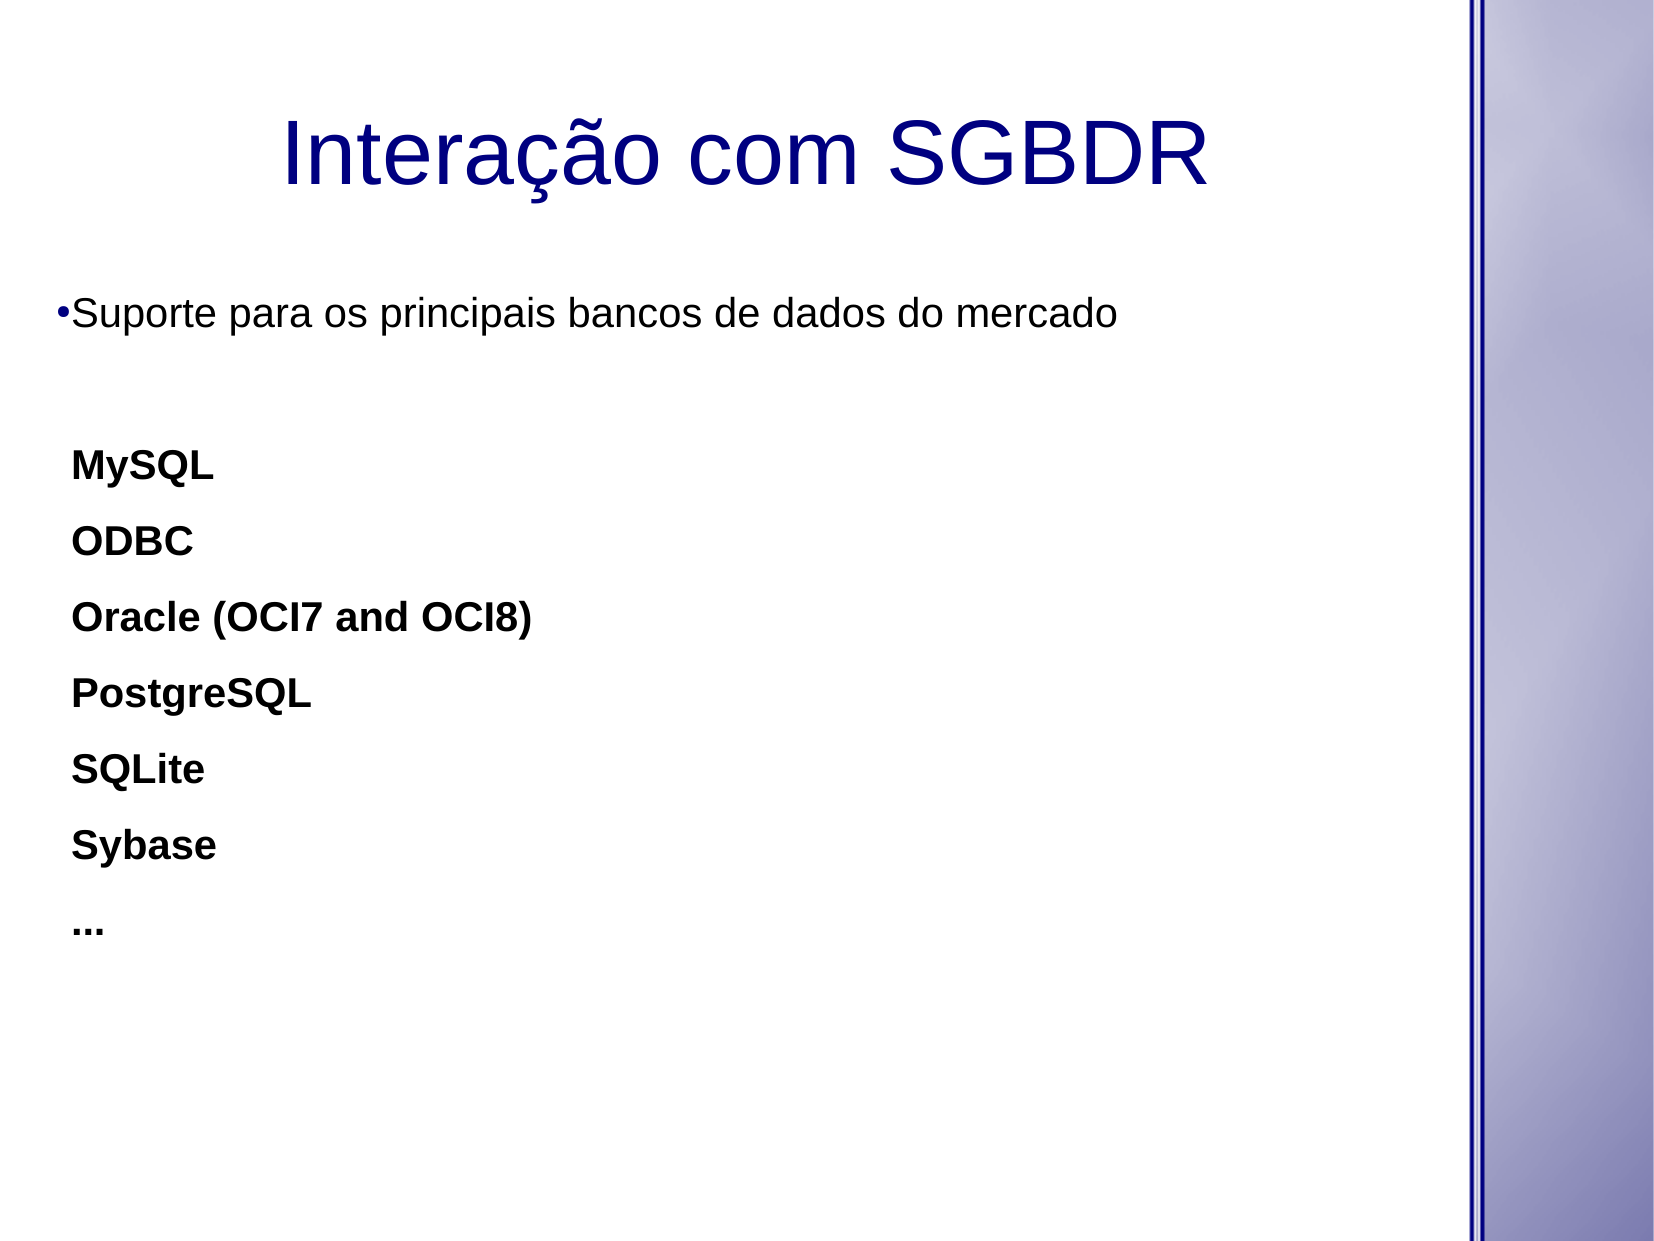

# Interação com SGBDR
Suporte para os principais bancos de dados do mercado
MySQL
ODBC
Oracle (OCI7 and OCI8)
PostgreSQL
SQLite
Sybase
...